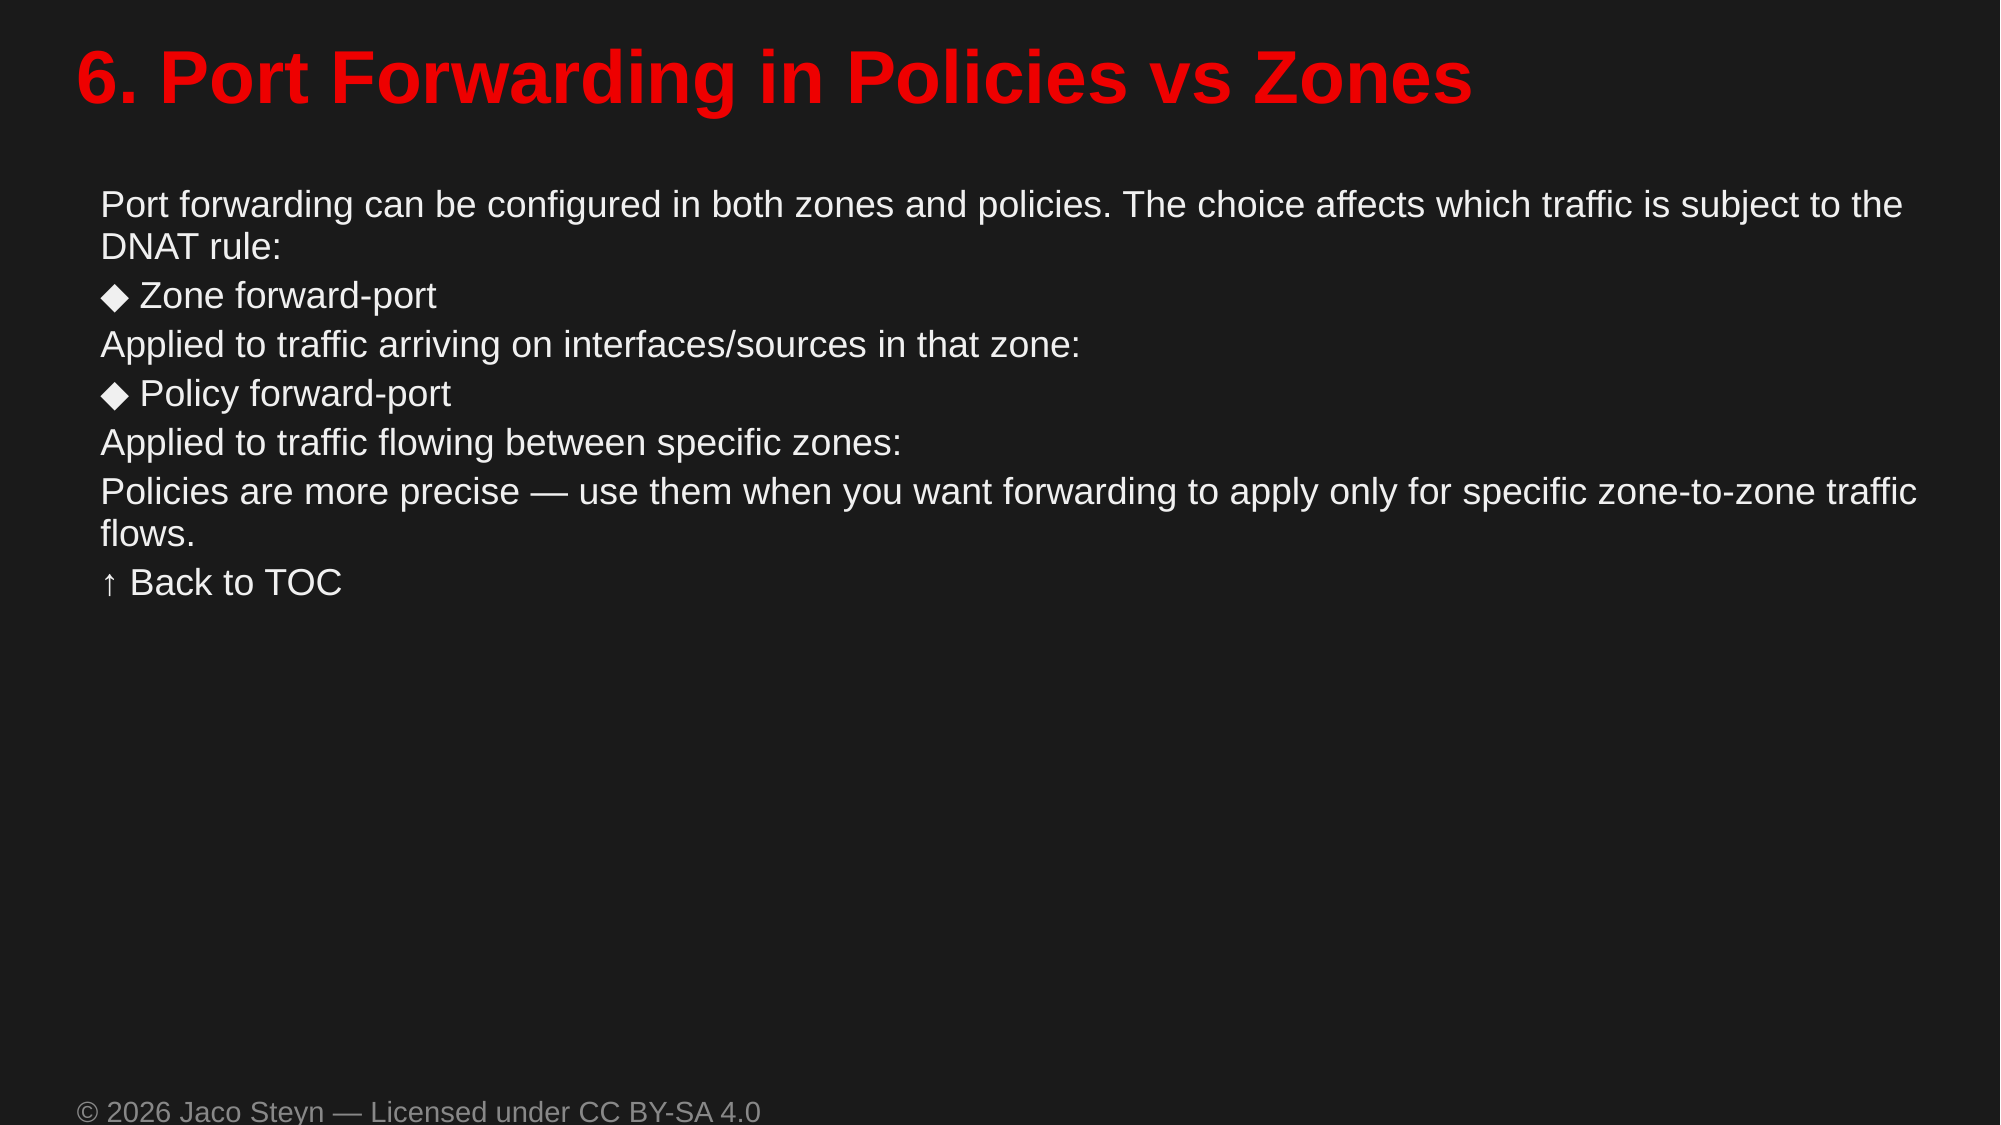

6. Port Forwarding in Policies vs Zones
Port forwarding can be configured in both zones and policies. The choice affects which traffic is subject to the DNAT rule:
◆ Zone forward-port
Applied to traffic arriving on interfaces/sources in that zone:
◆ Policy forward-port
Applied to traffic flowing between specific zones:
Policies are more precise — use them when you want forwarding to apply only for specific zone-to-zone traffic flows.
↑ Back to TOC
© 2026 Jaco Steyn — Licensed under CC BY-SA 4.0